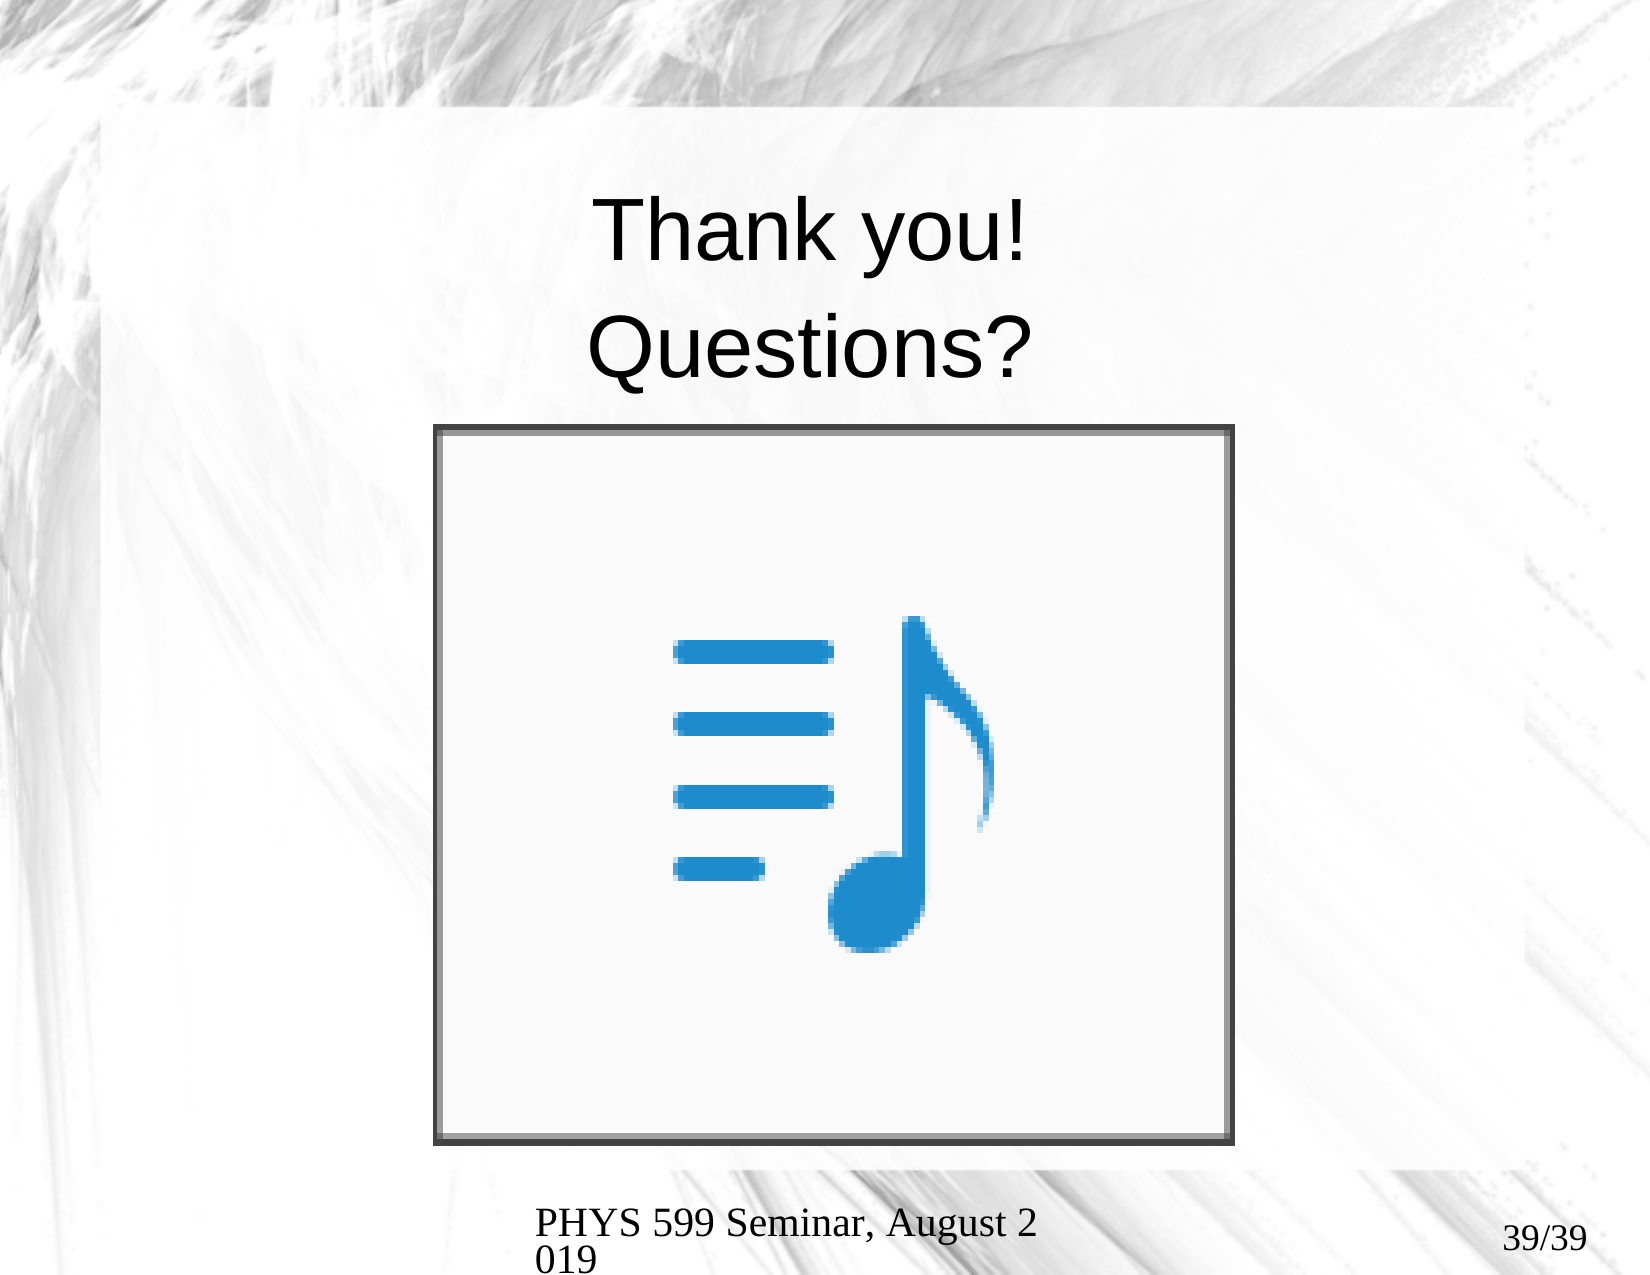

Thank you!
# Questions?
PHYS 599 Seminar, August 2019
39